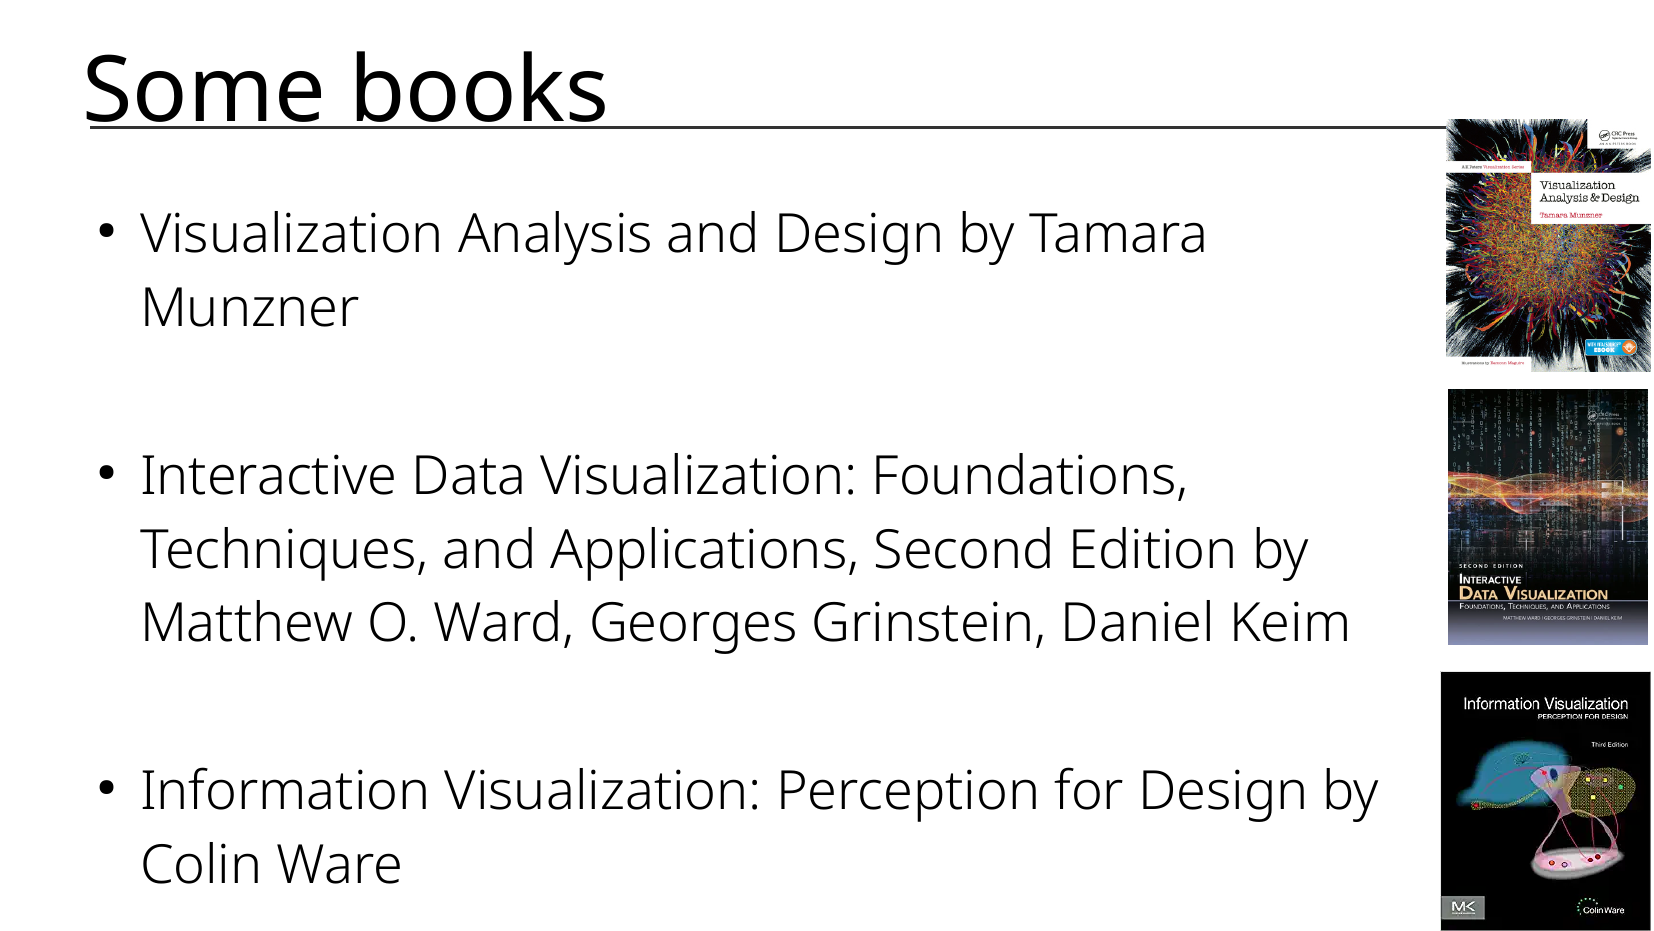

# Some books
Visualization Analysis and Design by Tamara Munzner
Interactive Data Visualization: Foundations, Techniques, and Applications, Second Edition by Matthew O. Ward, Georges Grinstein, Daniel Keim
Information Visualization: Perception for Design by Colin Ware
23